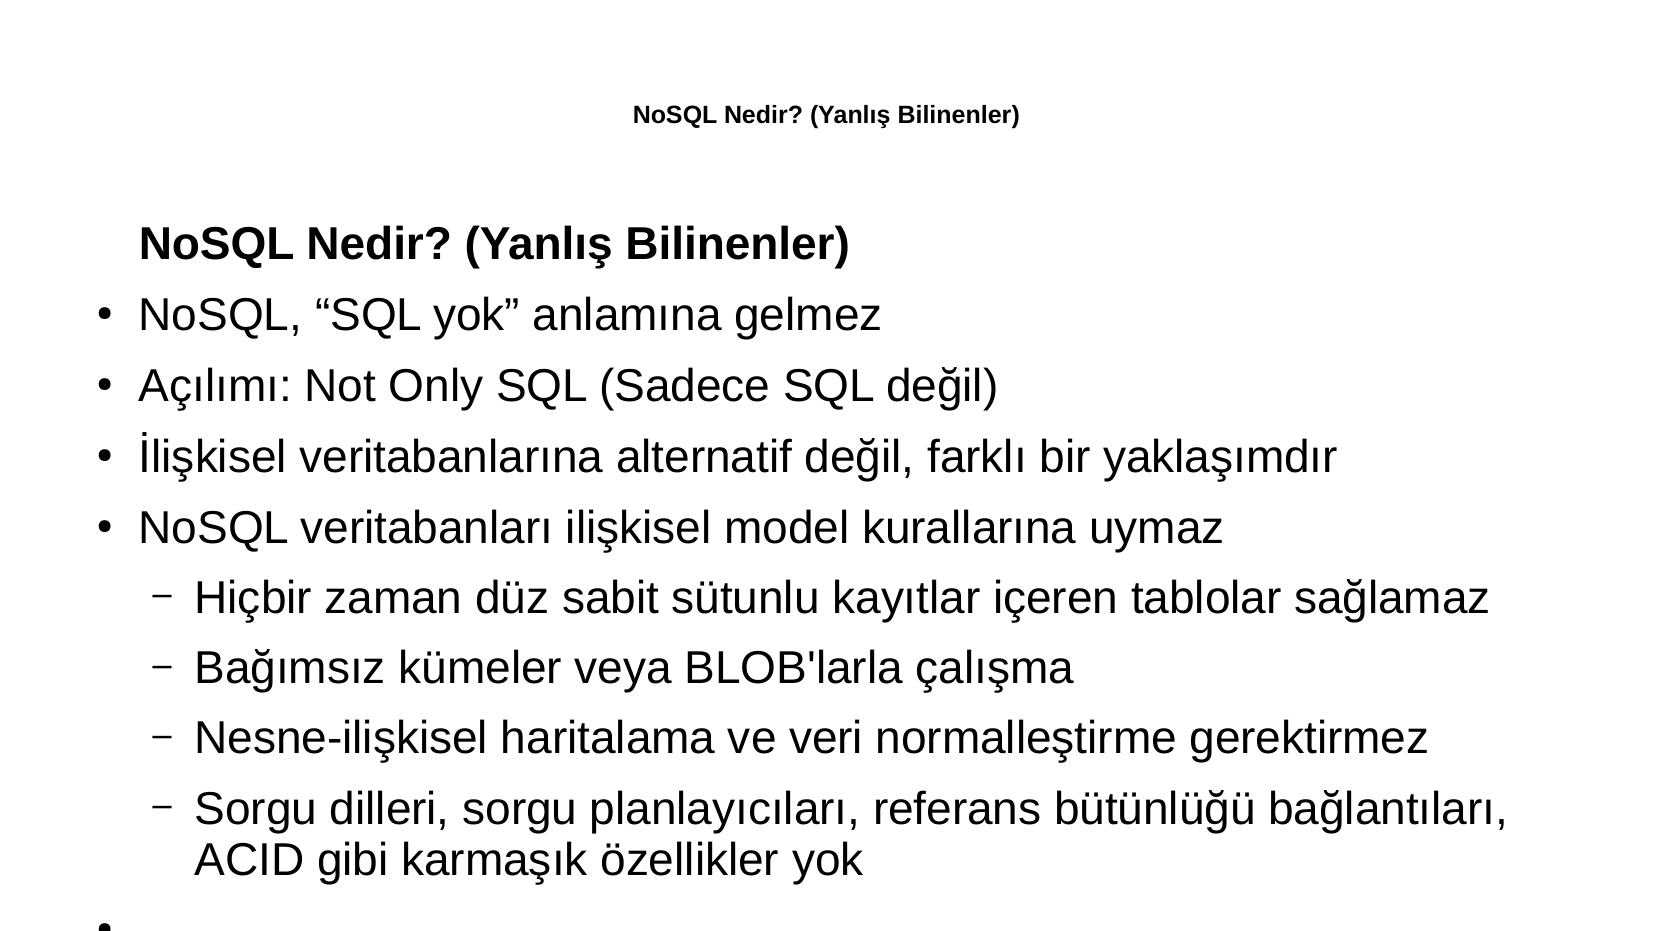

# NoSQL Nedir? (Yanlış Bilinenler)
NoSQL Nedir? (Yanlış Bilinenler)
NoSQL, “SQL yok” anlamına gelmez
Açılımı: Not Only SQL (Sadece SQL değil)
İlişkisel veritabanlarına alternatif değil, farklı bir yaklaşımdır
NoSQL veritabanları ilişkisel model kurallarına uymaz
Hiçbir zaman düz sabit sütunlu kayıtlar içeren tablolar sağlamaz
Bağımsız kümeler veya BLOB'larla çalışma
Nesne-ilişkisel haritalama ve veri normalleştirme gerektirmez
Sorgu dilleri, sorgu planlayıcıları, referans bütünlüğü bağlantıları, ACID gibi karmaşık özellikler yok